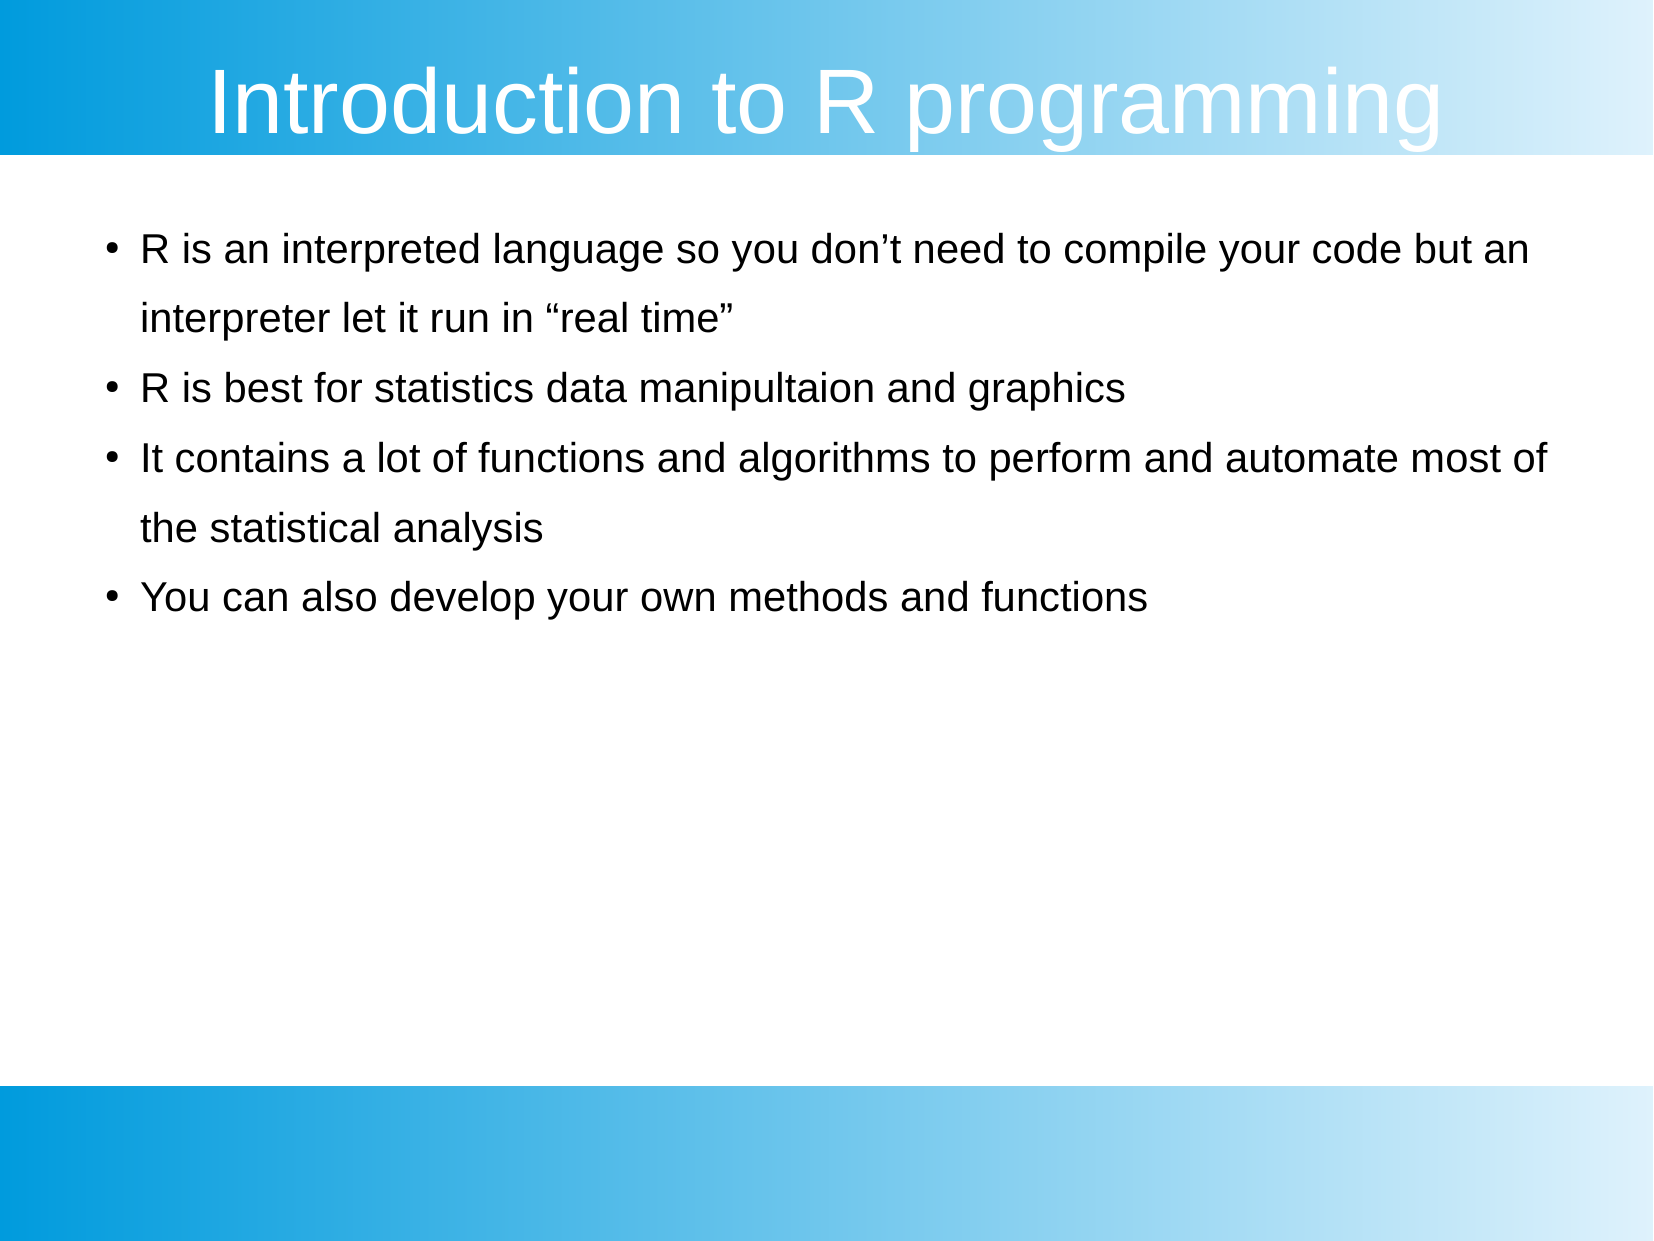

# Introduction to R programming
R is an interpreted language so you don’t need to compile your code but an interpreter let it run in “real time”
R is best for statistics data manipultaion and graphics
It contains a lot of functions and algorithms to perform and automate most of the statistical analysis
You can also develop your own methods and functions